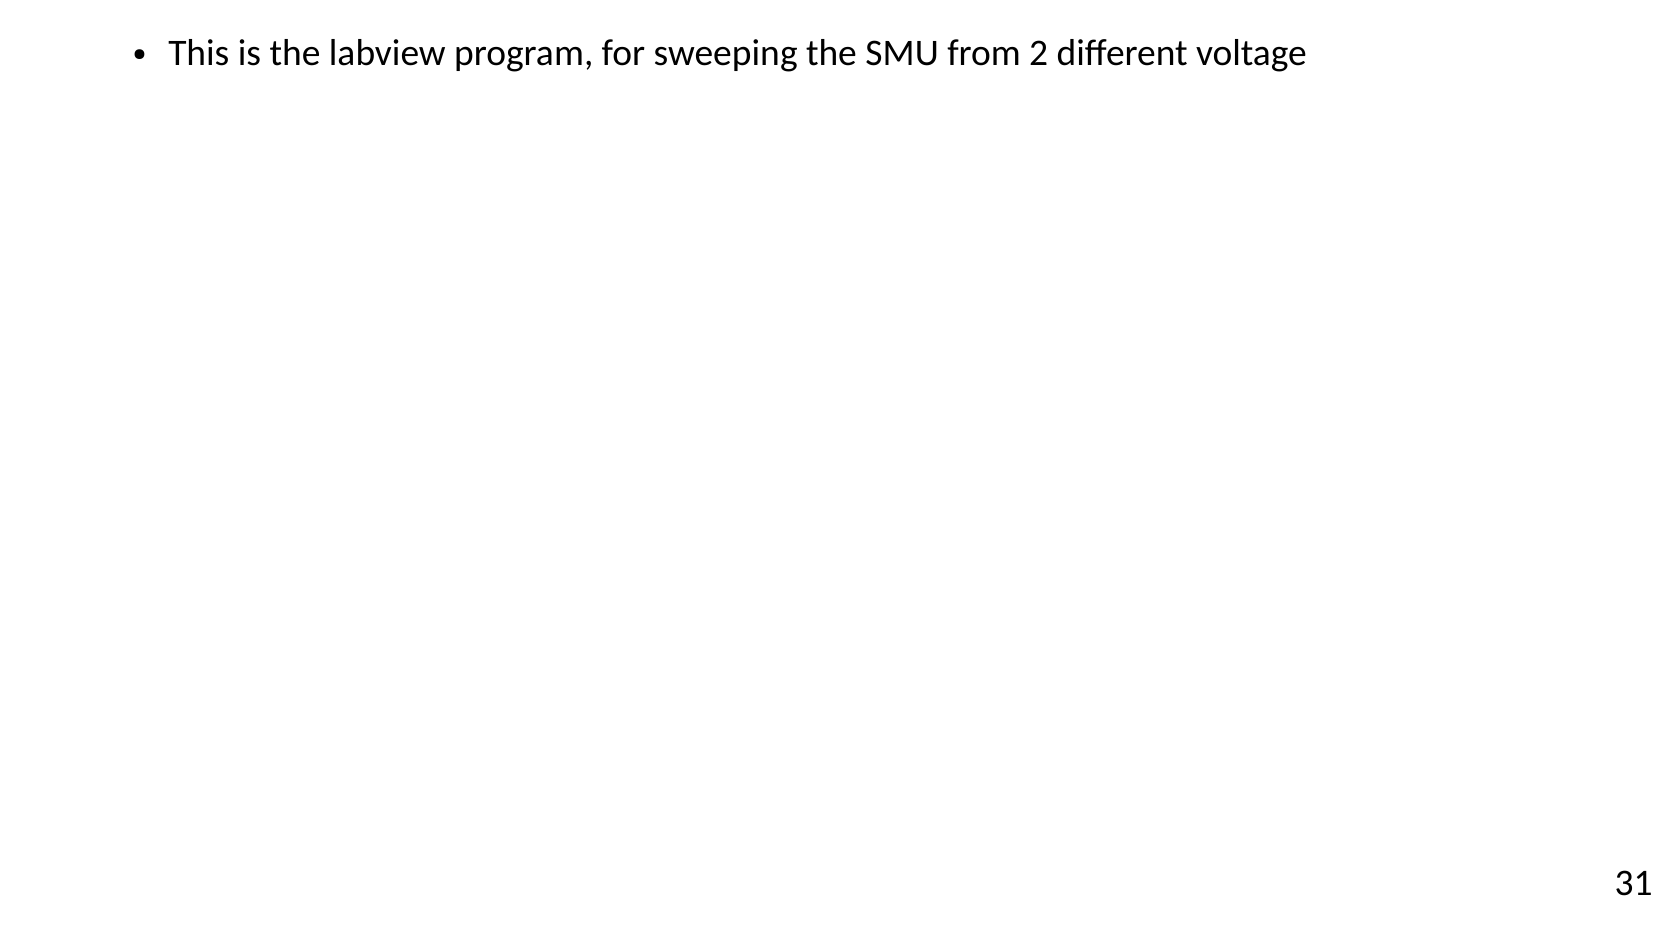

This is the labview program, for sweeping the SMU from 2 different voltage